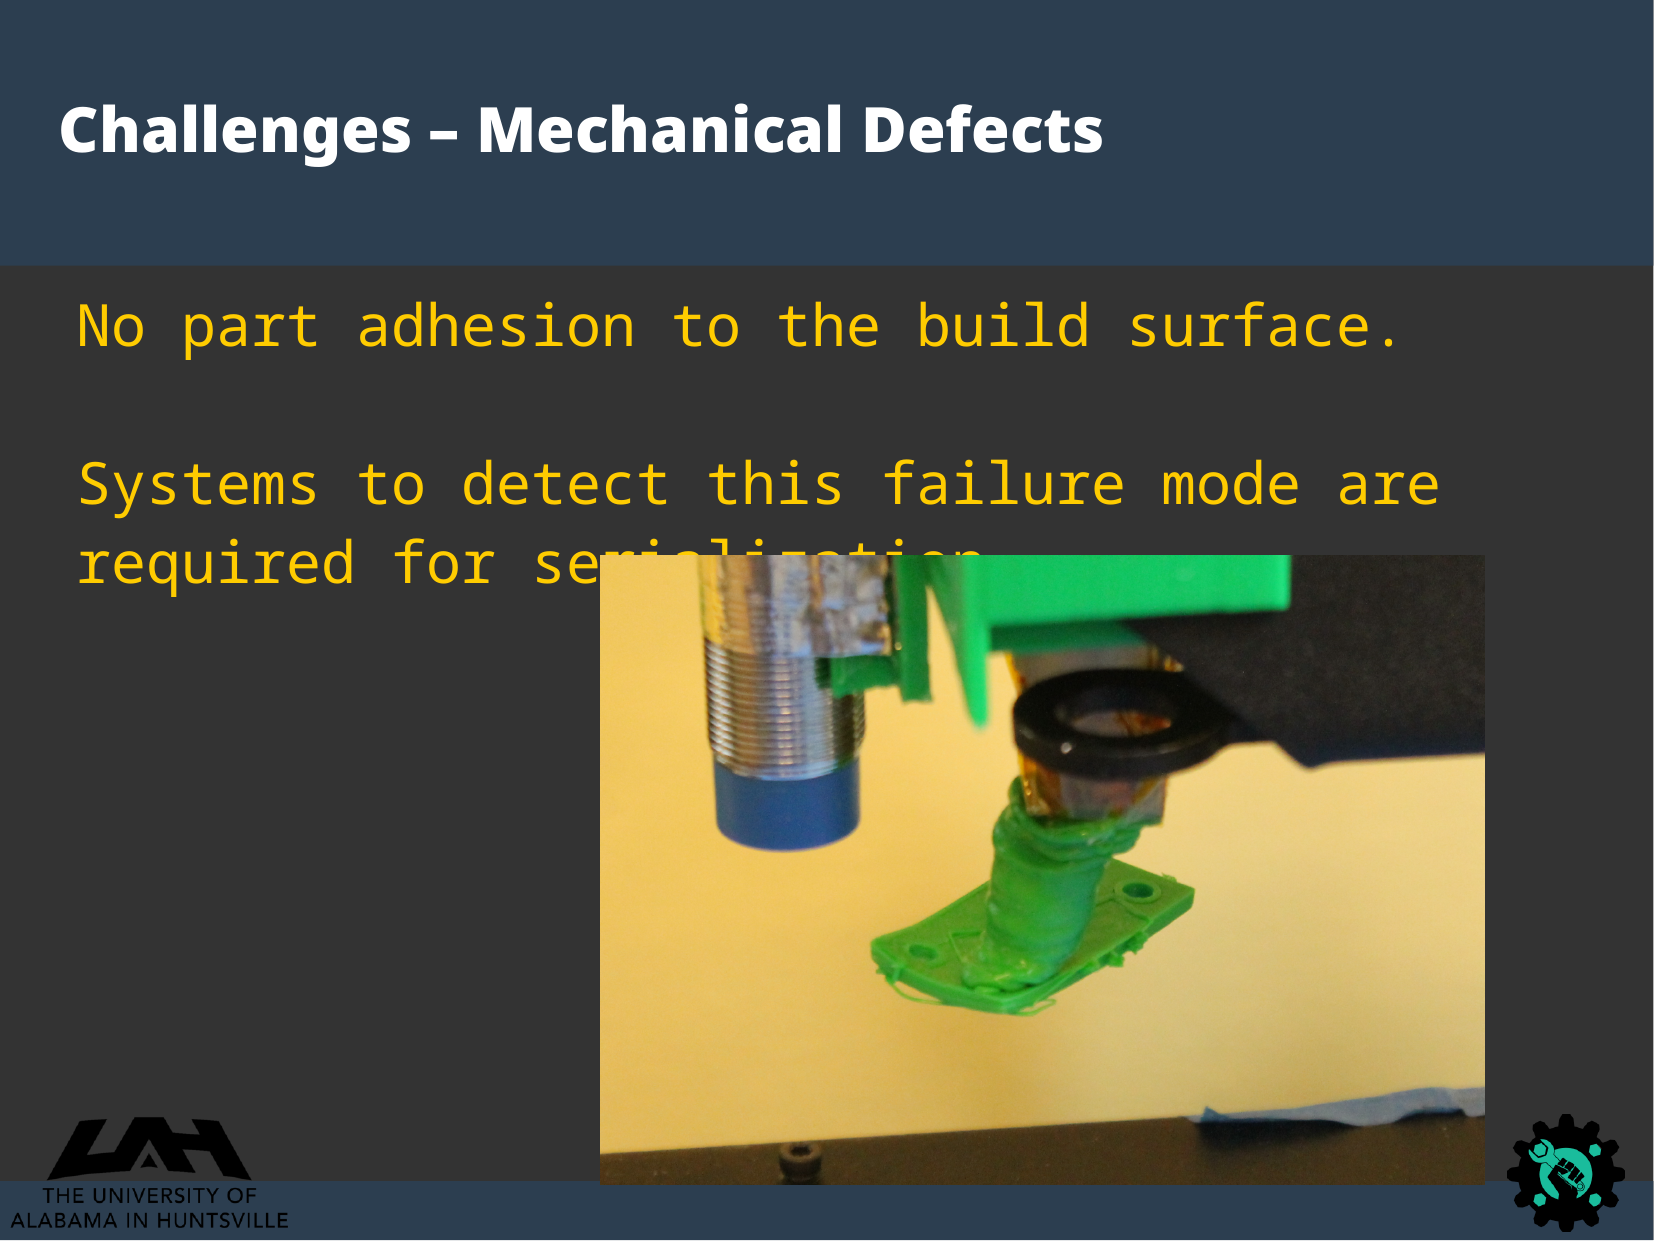

# Challenges – Mechanical Defects
No part adhesion to the build surface.
Systems to detect this failure mode are required for serialization.